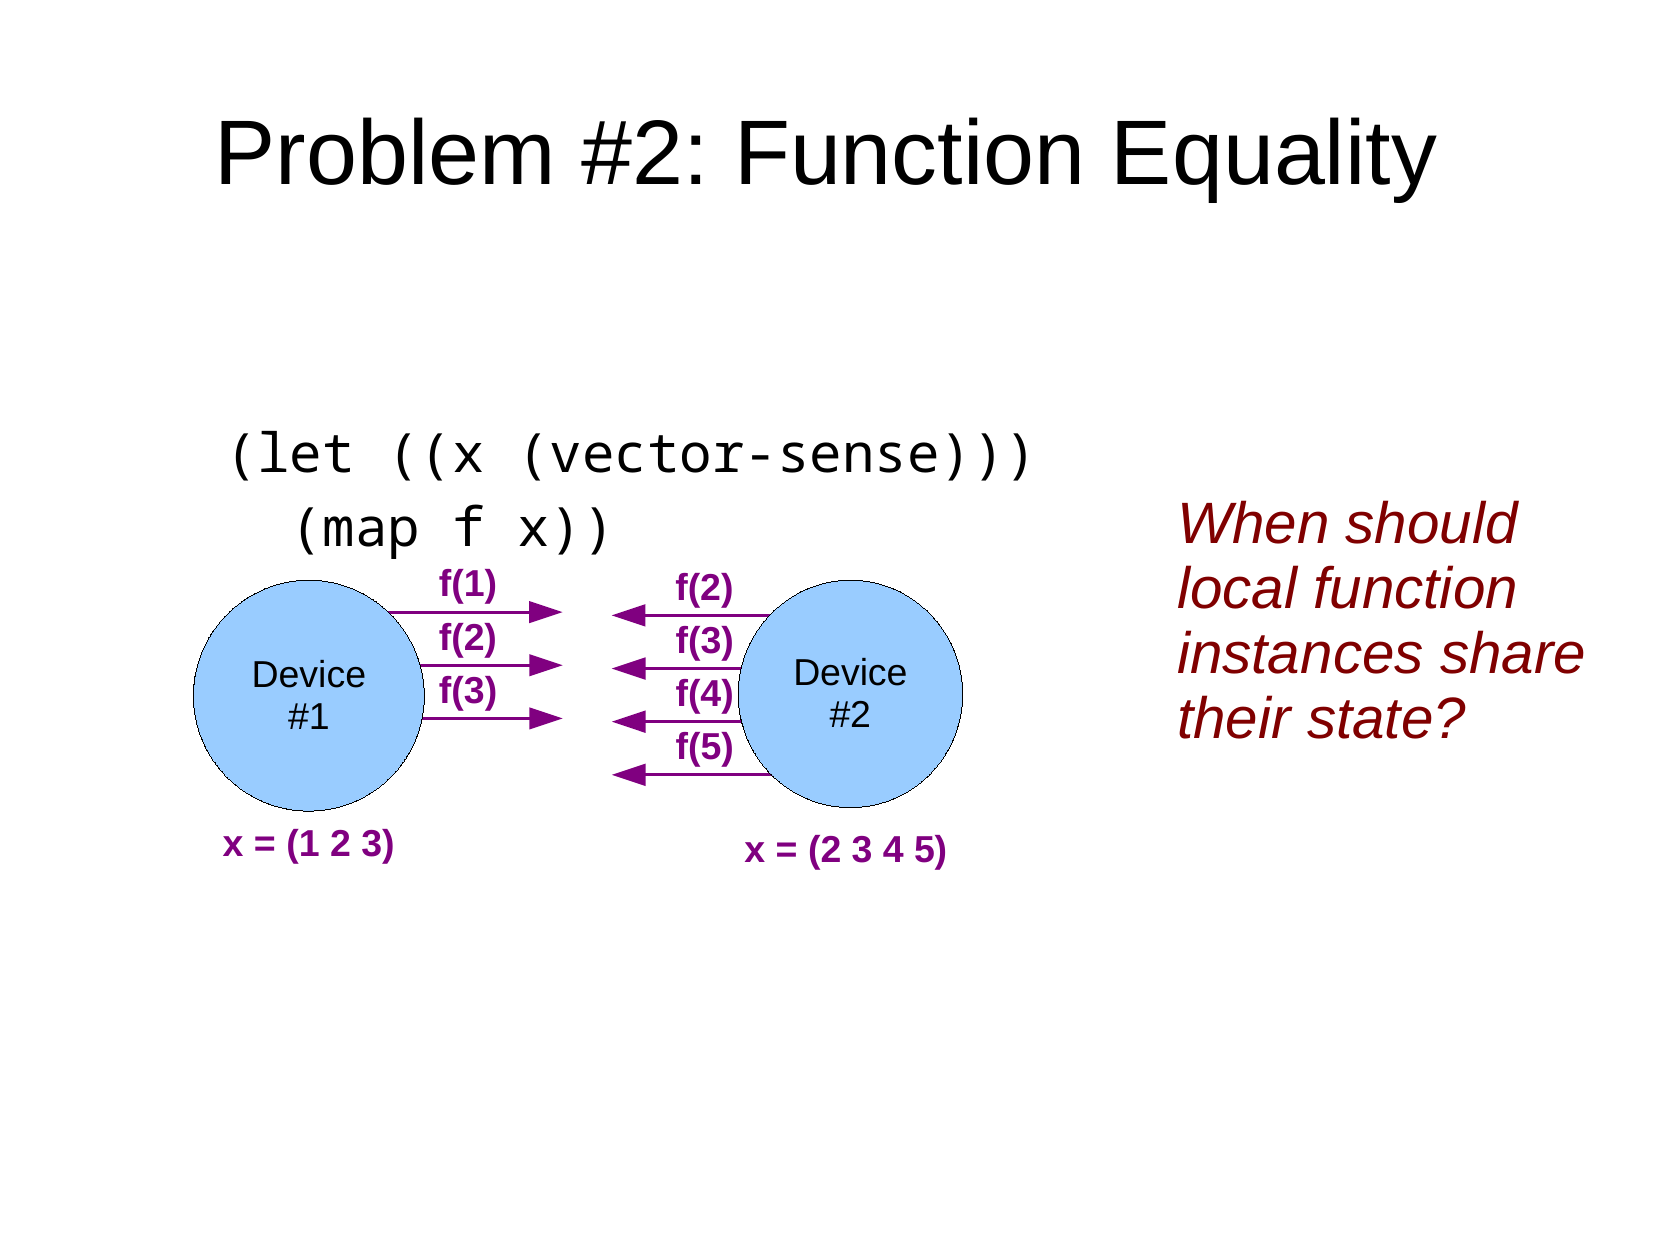

# Problem #2: Function Equality
(let ((x (vector-sense)))
 (map f x))
When should local function instances share their state?
f(1)
f(2)
f(3)
f(2)
f(3)
f(4)
f(5)
Device
#1
Device
#2
x = (1 2 3)
x = (2 3 4 5)